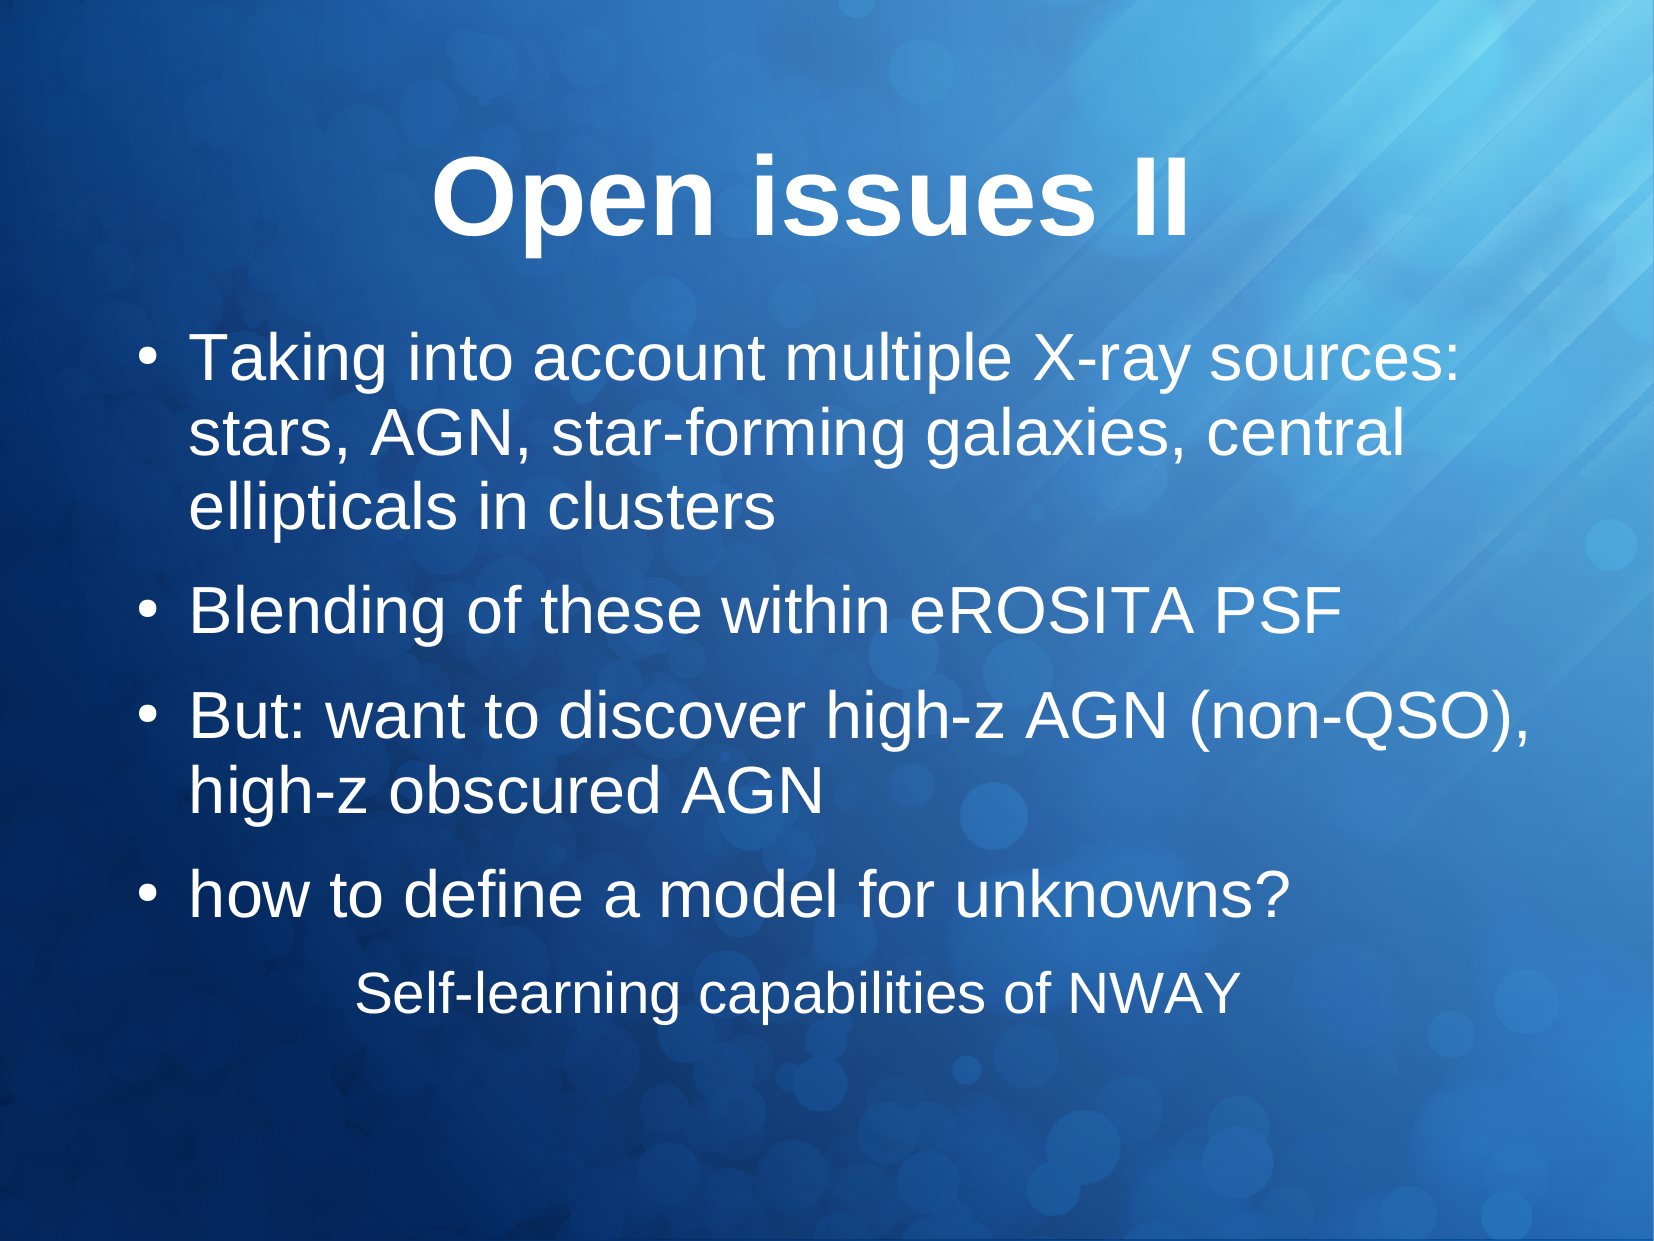

# Open issues II
Taking into account multiple X-ray sources: stars, AGN, star-forming galaxies, central ellipticals in clusters
Blending of these within eROSITA PSF
But: want to discover high-z AGN (non-QSO), high-z obscured AGN
how to define a model for unknowns?
Self-learning capabilities of NWAY